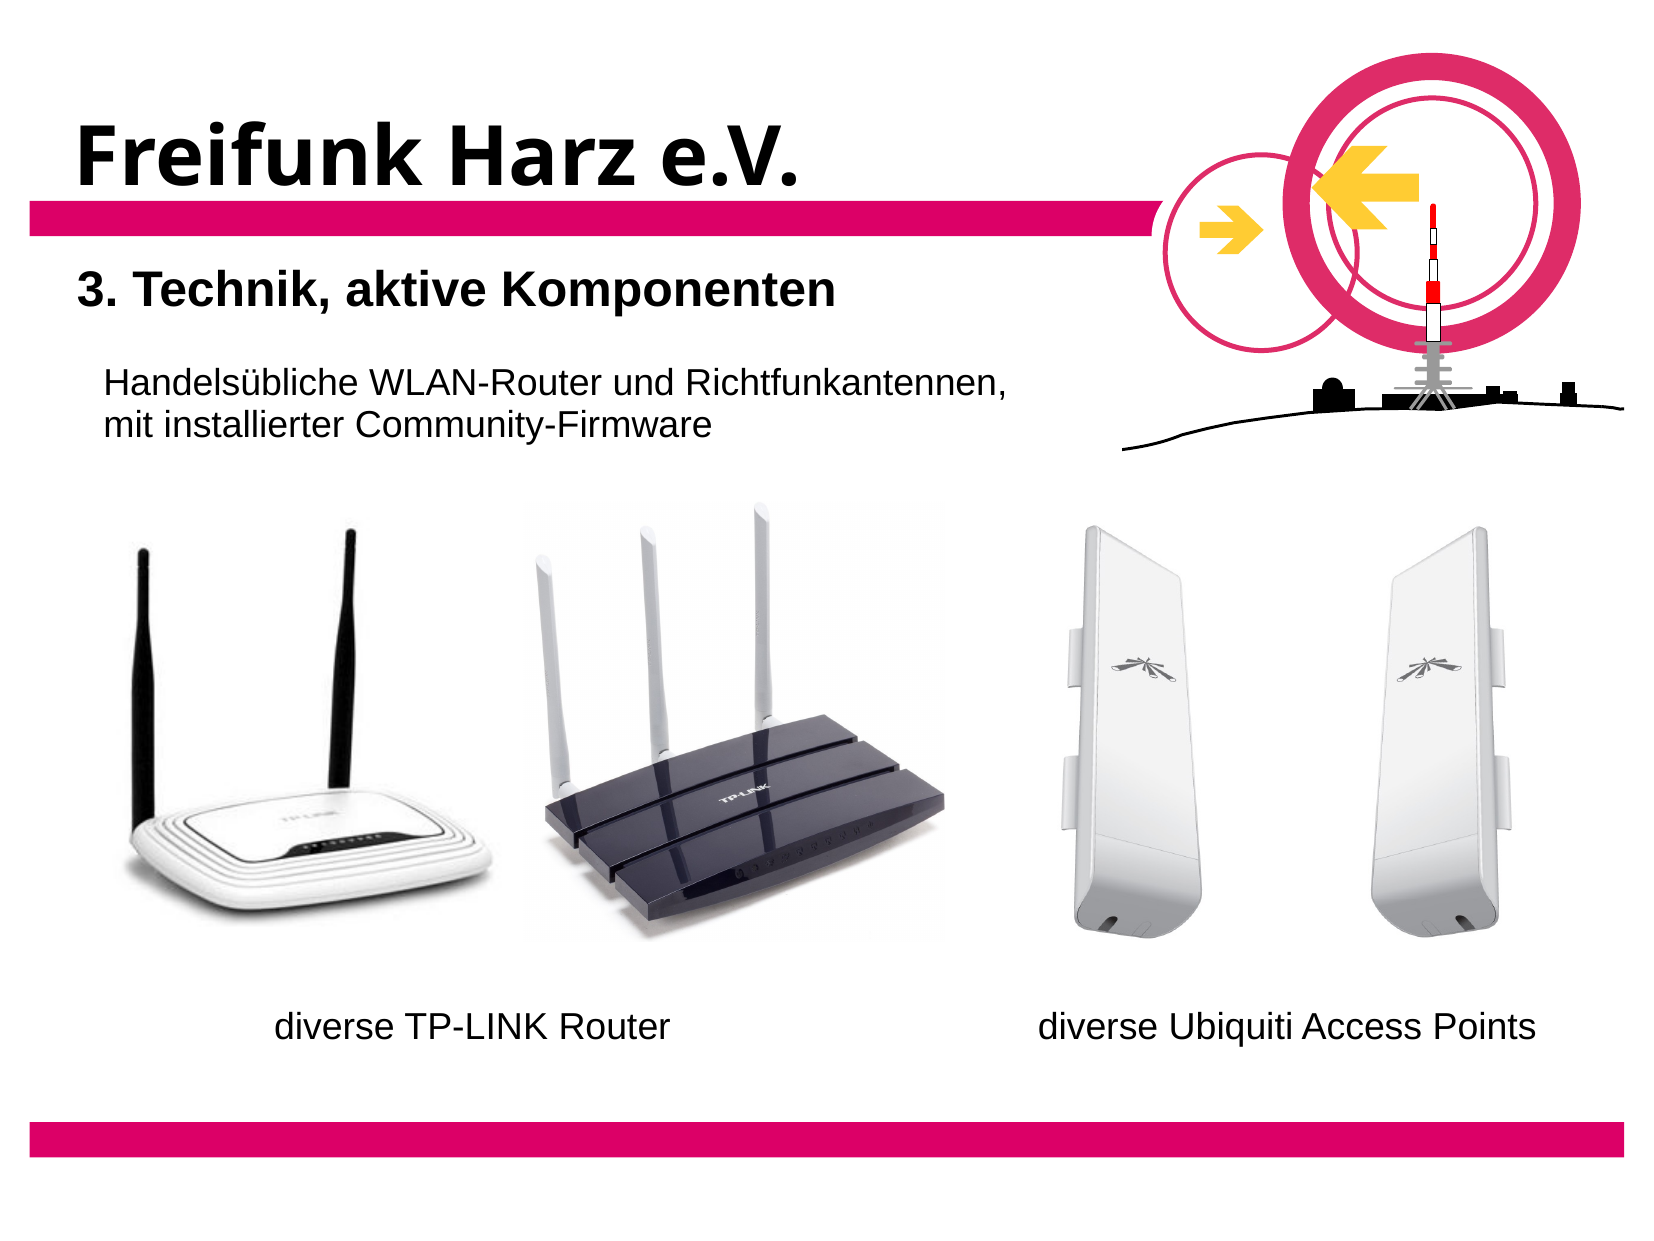

# 3. Technik, aktive Komponenten
Handelsübliche WLAN-Router und Richtfunkantennen,
mit installierter Community-Firmware
diverse TP-LINK Router
diverse Ubiquiti Access Points